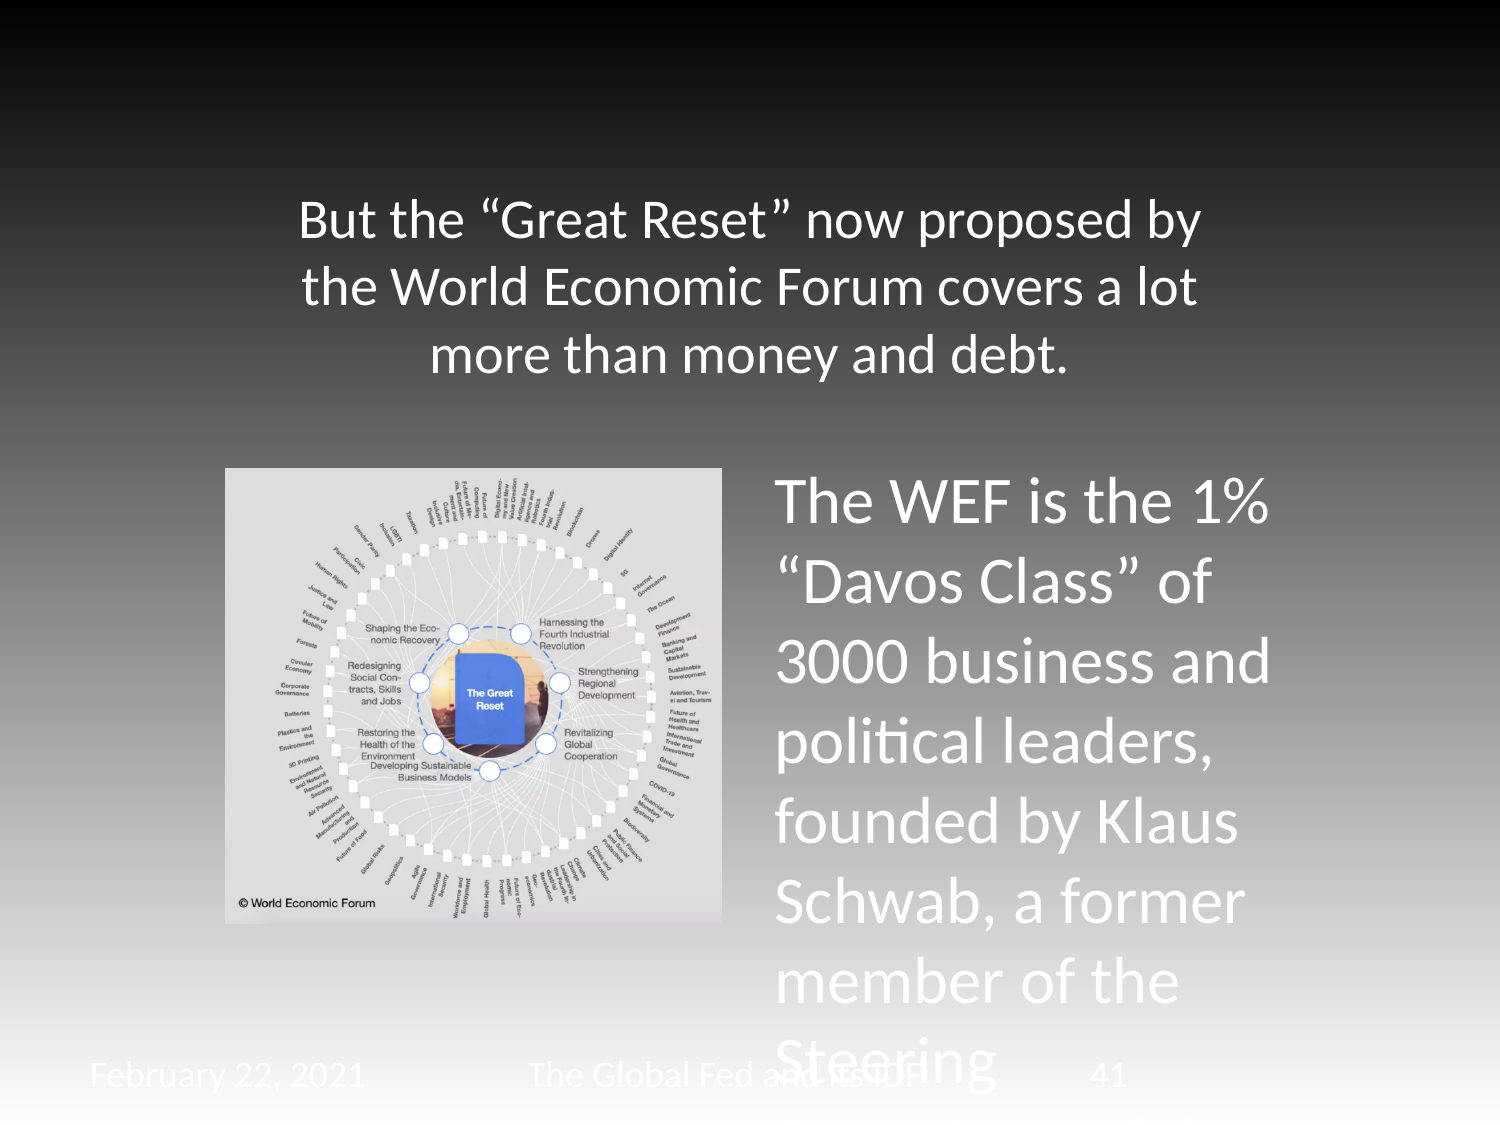

# But the “Great Reset” now proposed by the World Economic Forum covers a lot more than money and debt.
The WEF is the 1% “Davos Class” of 3000 business and political leaders, founded by Klaus Schwab, a former member of the Steering Committee of the secretive Bilderberg Group linked to the New World Order.
(FCV: a real “Great Reset” implies transformation of the financial, fiscal and monetary subsystems of the world economy)
February 22, 2021
The Global Fed and its IDF